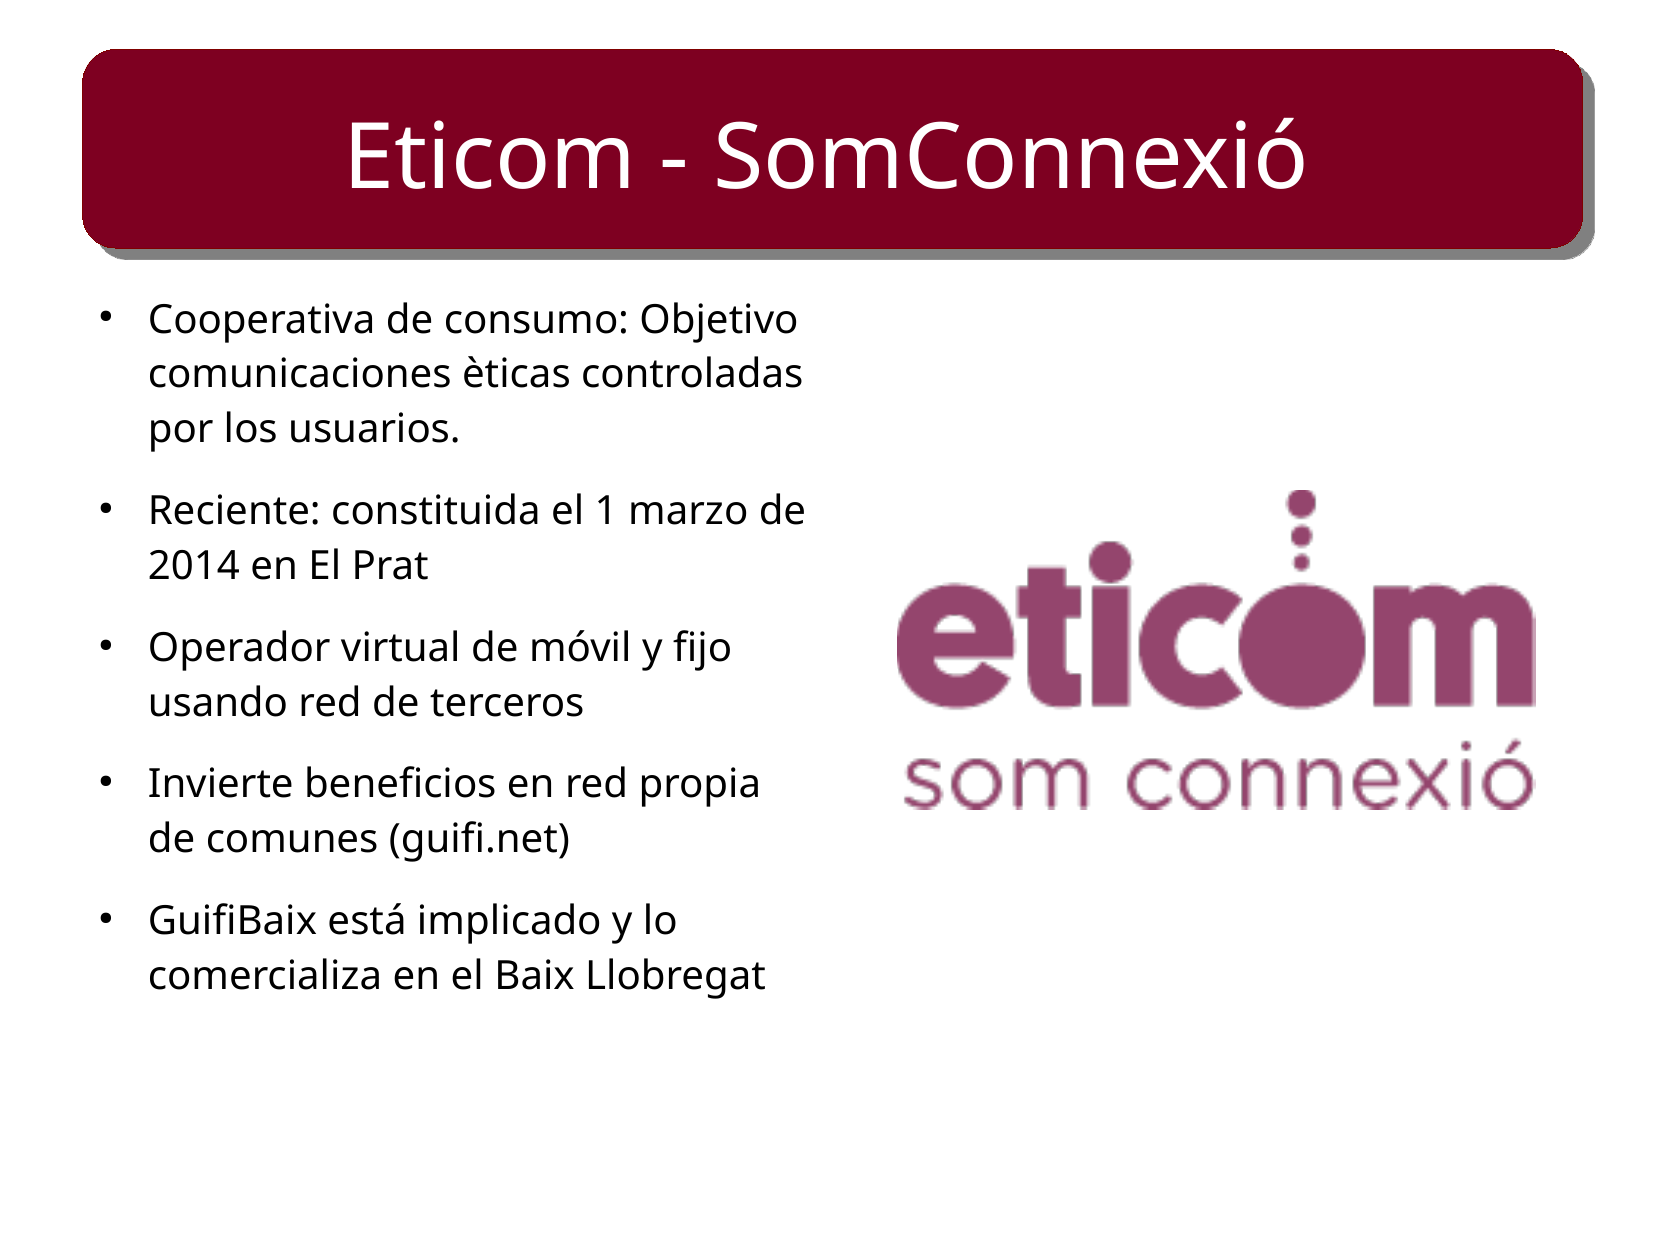

# Eticom - SomConnexió
Cooperativa de consumo: Objetivo comunicaciones èticas controladas por los usuarios.
Reciente: constituida el 1 marzo de 2014 en El Prat
Operador virtual de móvil y fijo usando red de terceros
Invierte beneficios en red propia de comunes (guifi.net)
GuifiBaix está implicado y lo comercializa en el Baix Llobregat